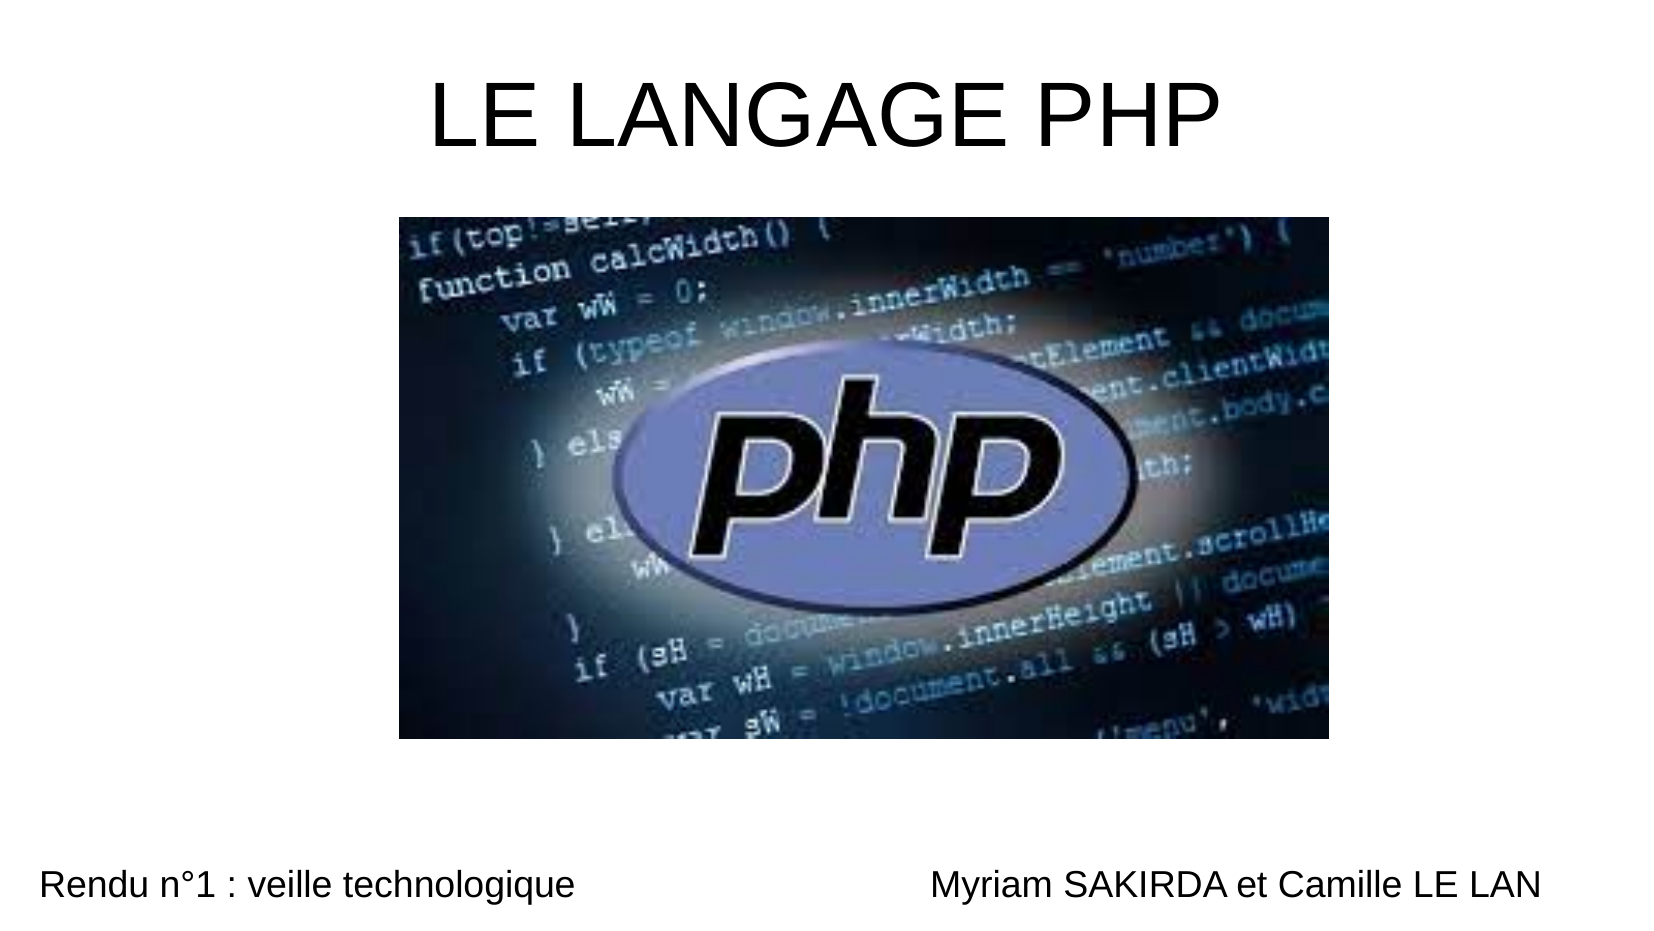

# LE LANGAGE PHP
Rendu n°1 : veille technologique
Myriam SAKIRDA et Camille LE LAN